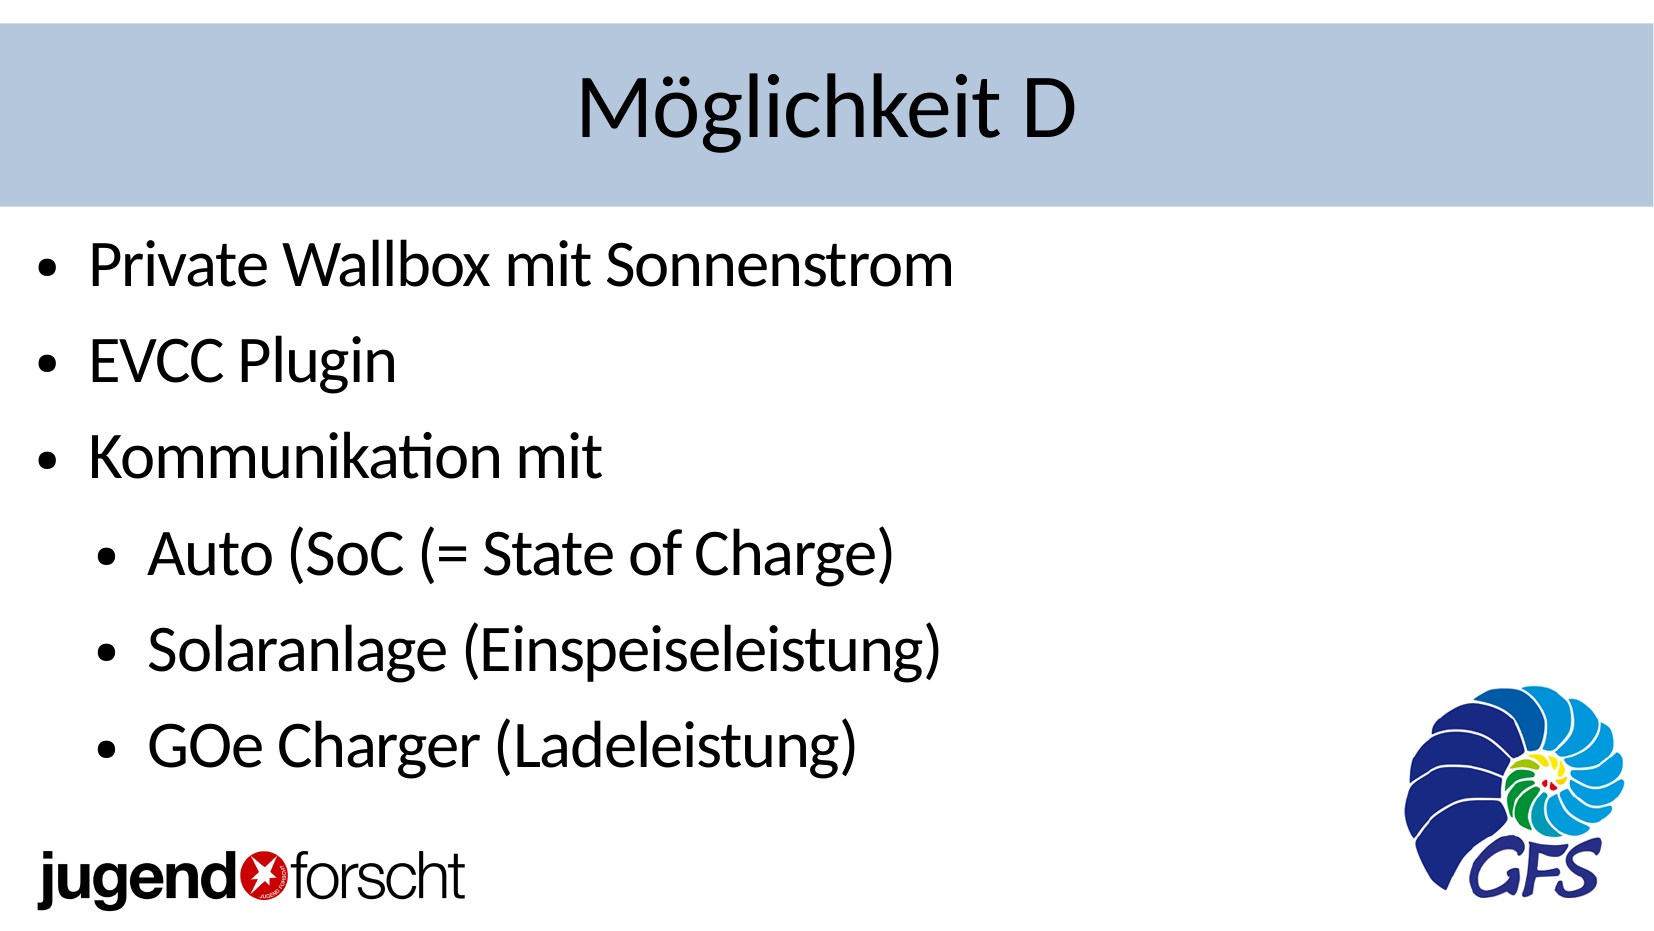

# Möglichkeit D
Private Wallbox mit Sonnenstrom
EVCC Plugin
Kommunikation mit
Auto (SoC (= State of Charge)
Solaranlage (Einspeiseleistung)
GOe Charger (Ladeleistung)